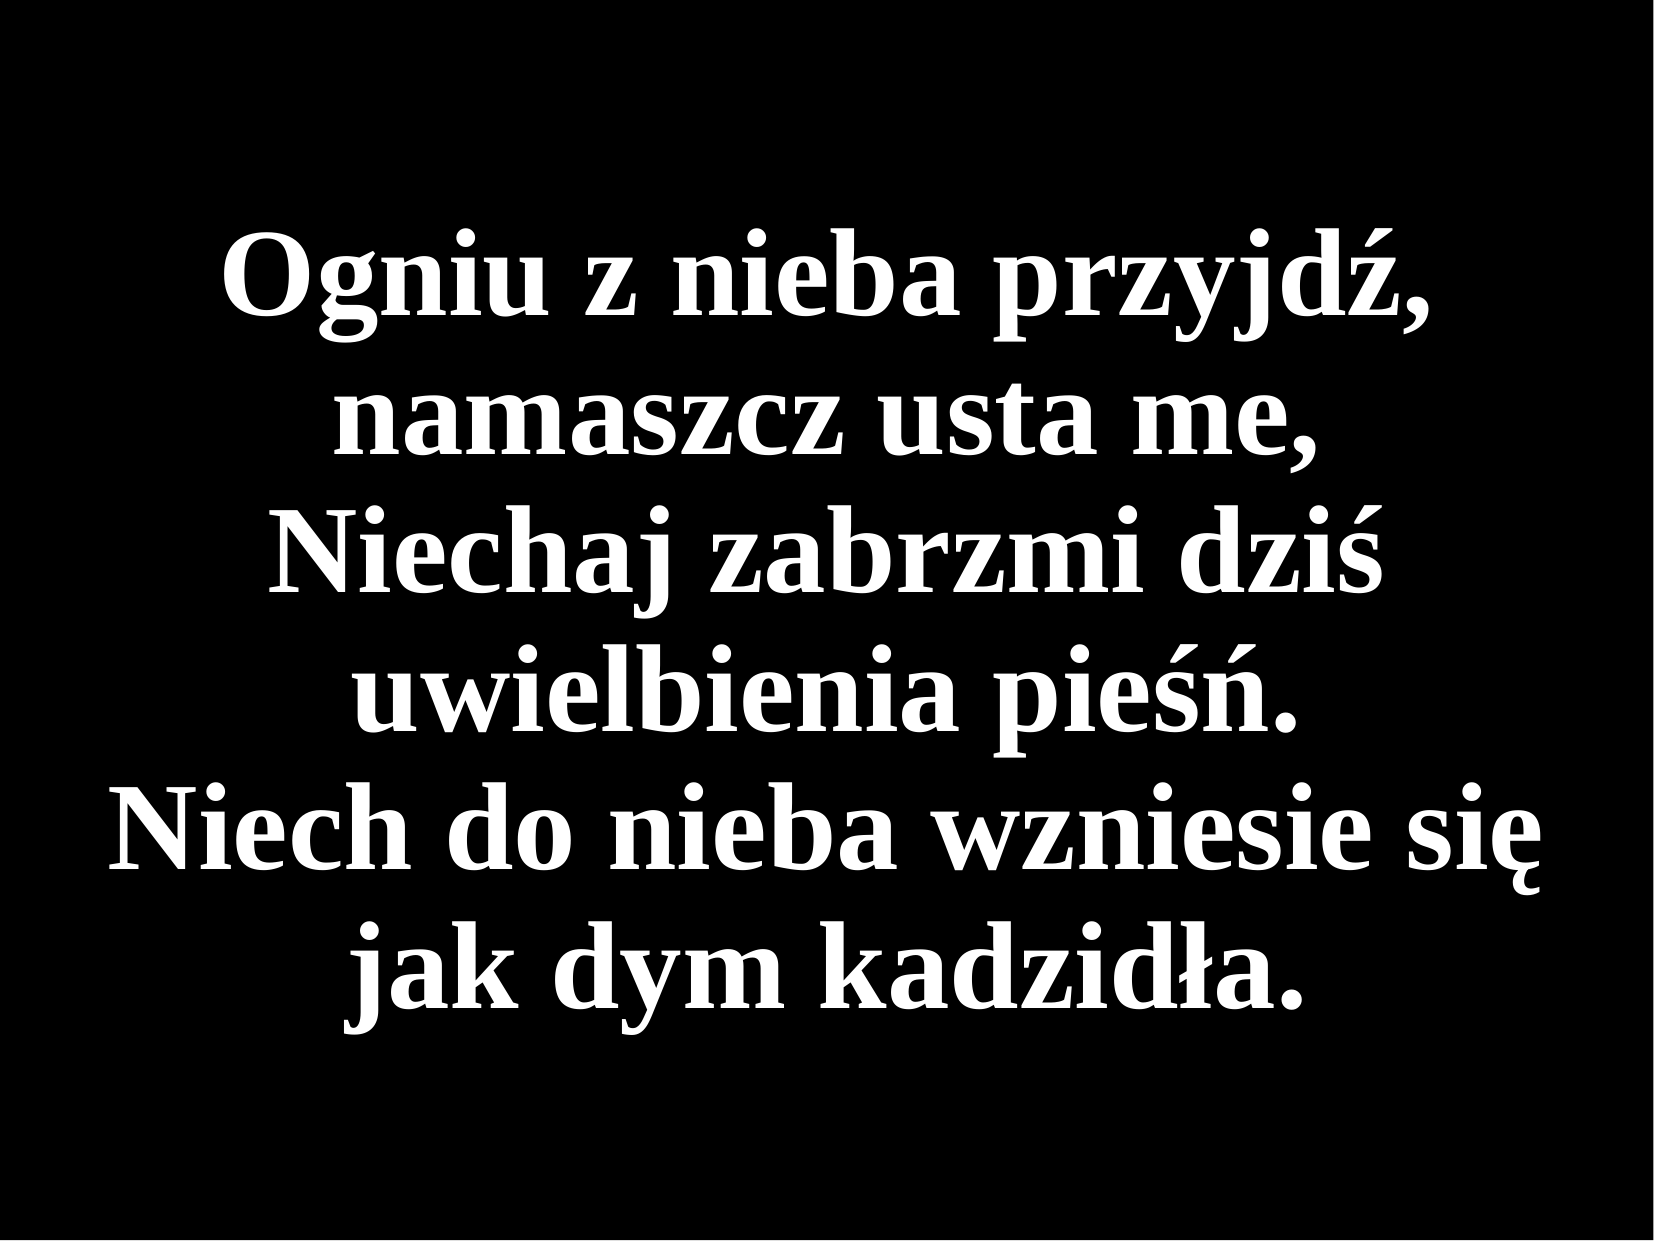

# Ogniu z nieba przyjdź, namaszcz usta me, Niechaj zabrzmi dziś uwielbienia pieśń. Niech do nieba wzniesie się jak dym kadzidła.